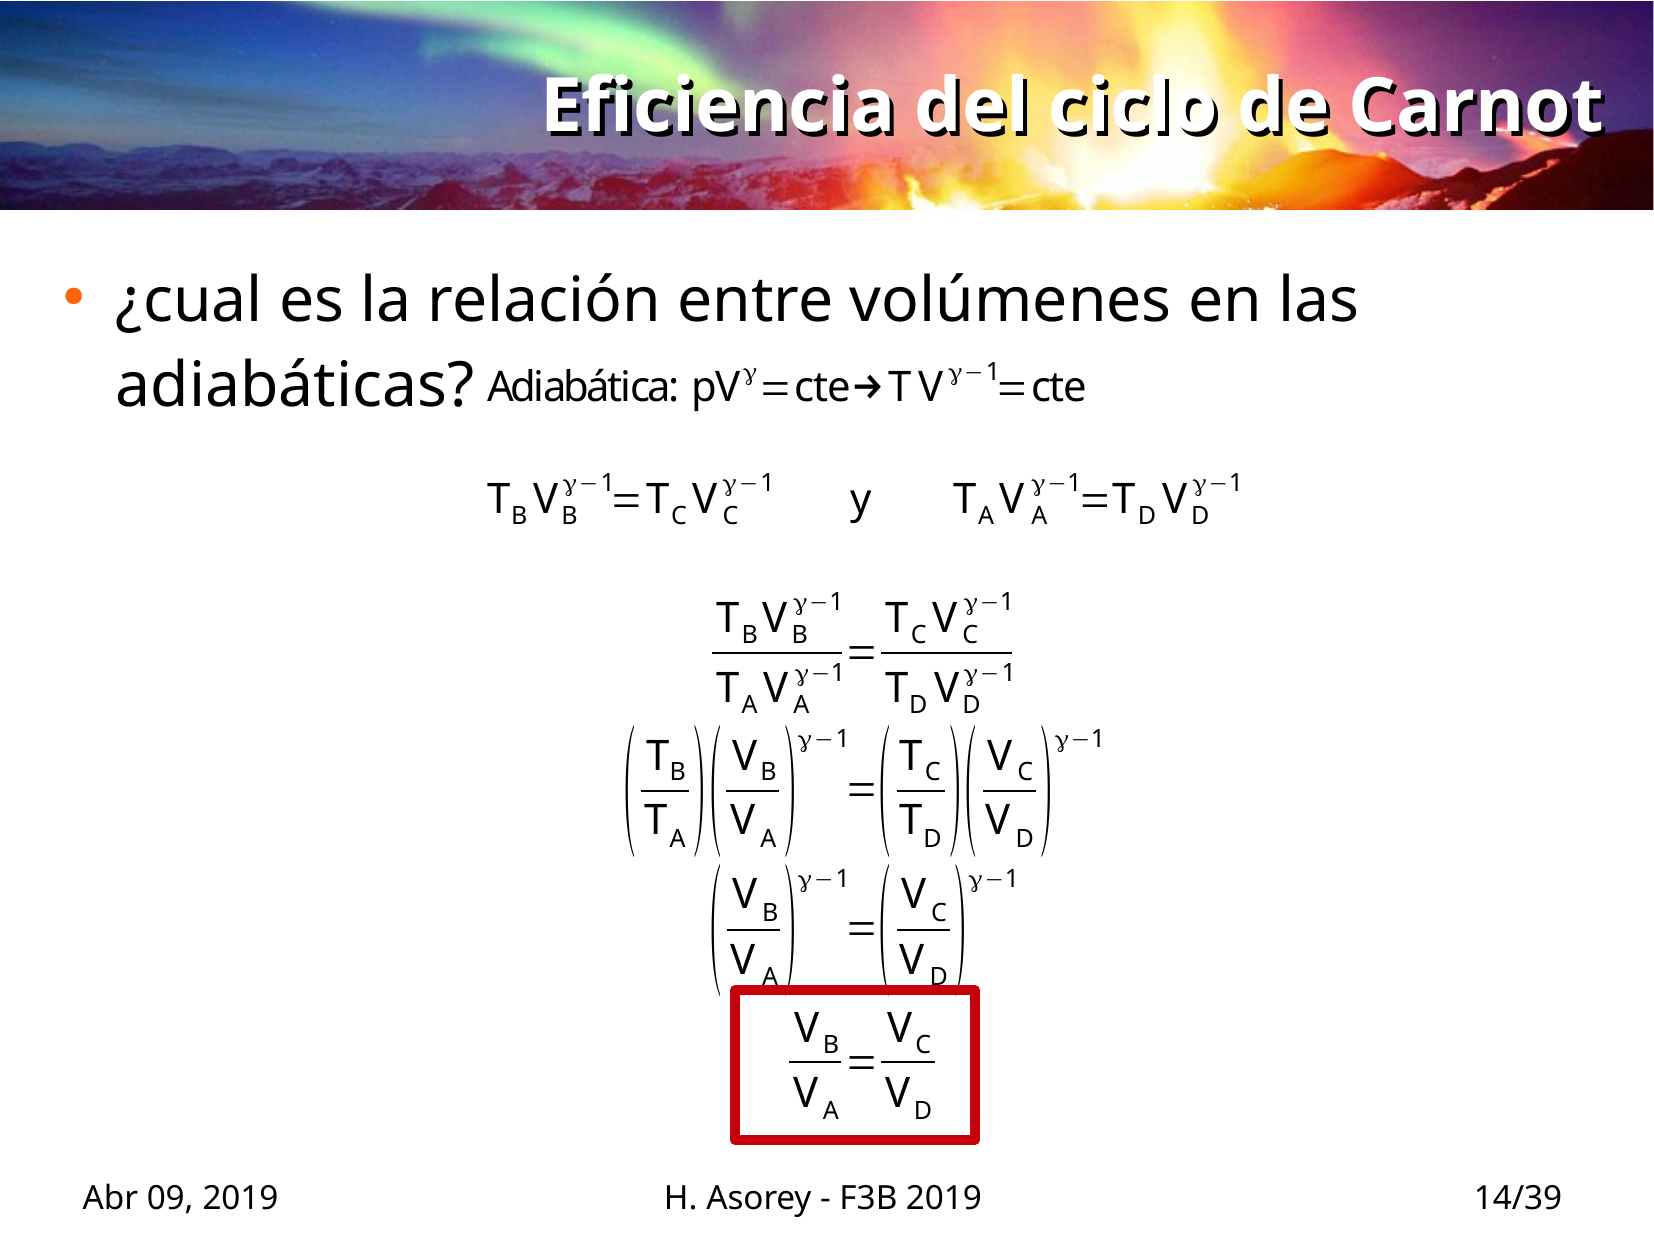

# Eficiencia del ciclo de Carnot
¿cual es la relación entre volúmenes en las adiabáticas?
Abr 09, 2019
H. Asorey - F3B 2019
14